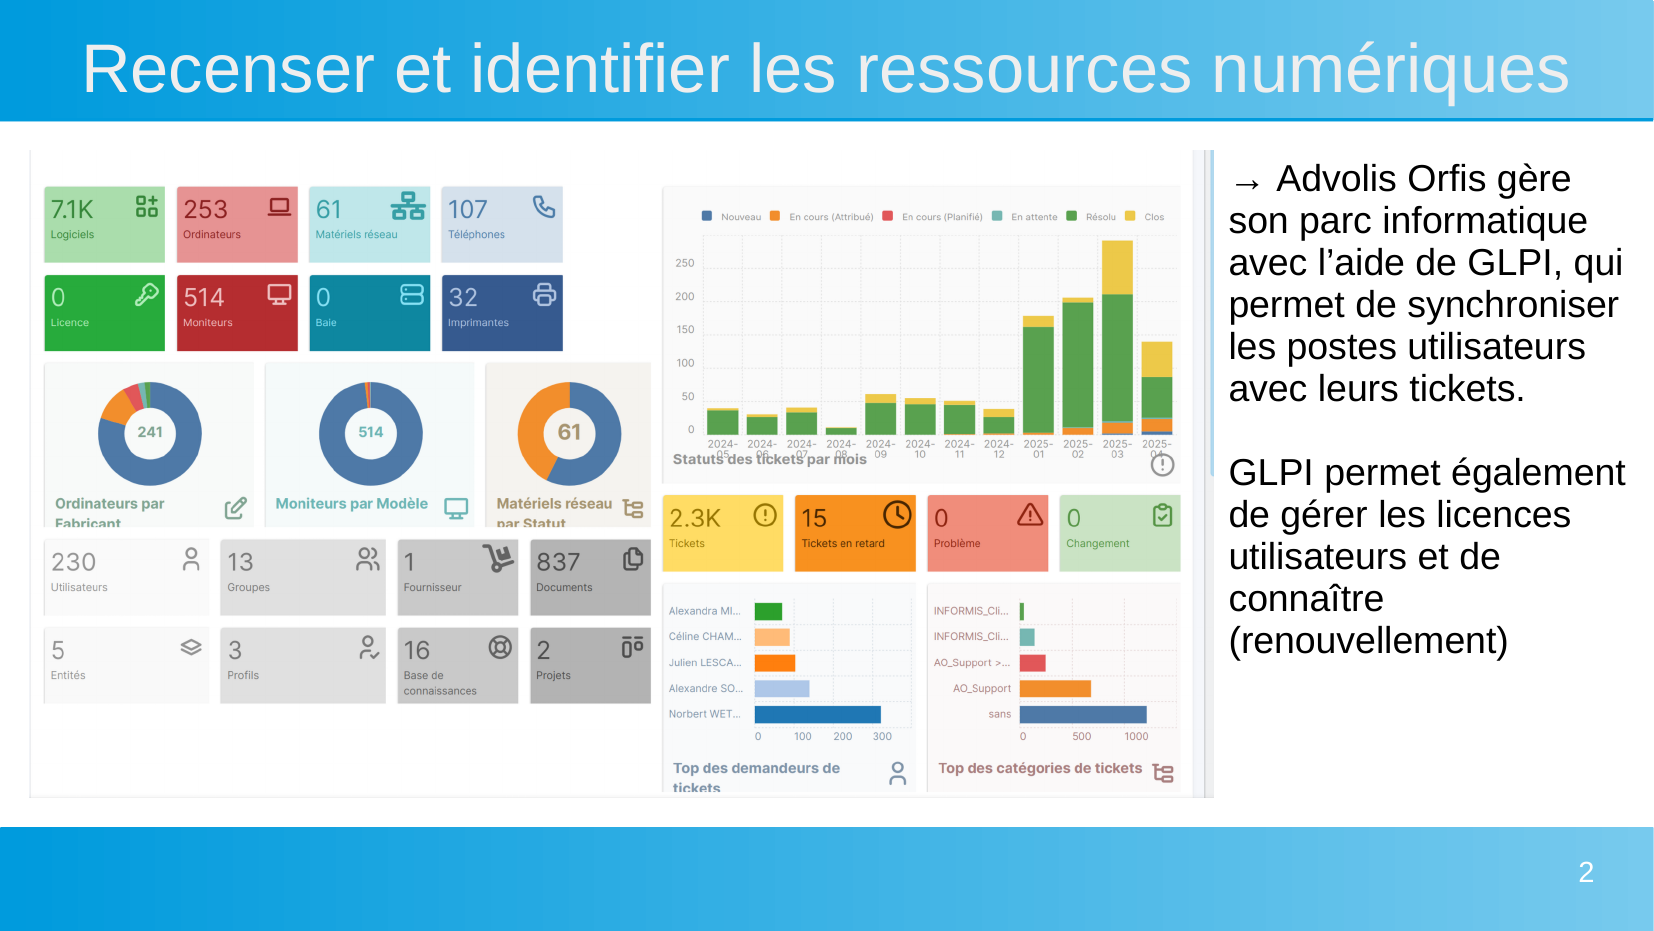

# Recenser et identifier les ressources numériques
→ Advolis Orfis gère son parc informatique avec l’aide de GLPI, qui permet de synchroniser les postes utilisateurs avec leurs tickets.
GLPI permet également de gérer les licences utilisateurs et de connaître (renouvellement)
2